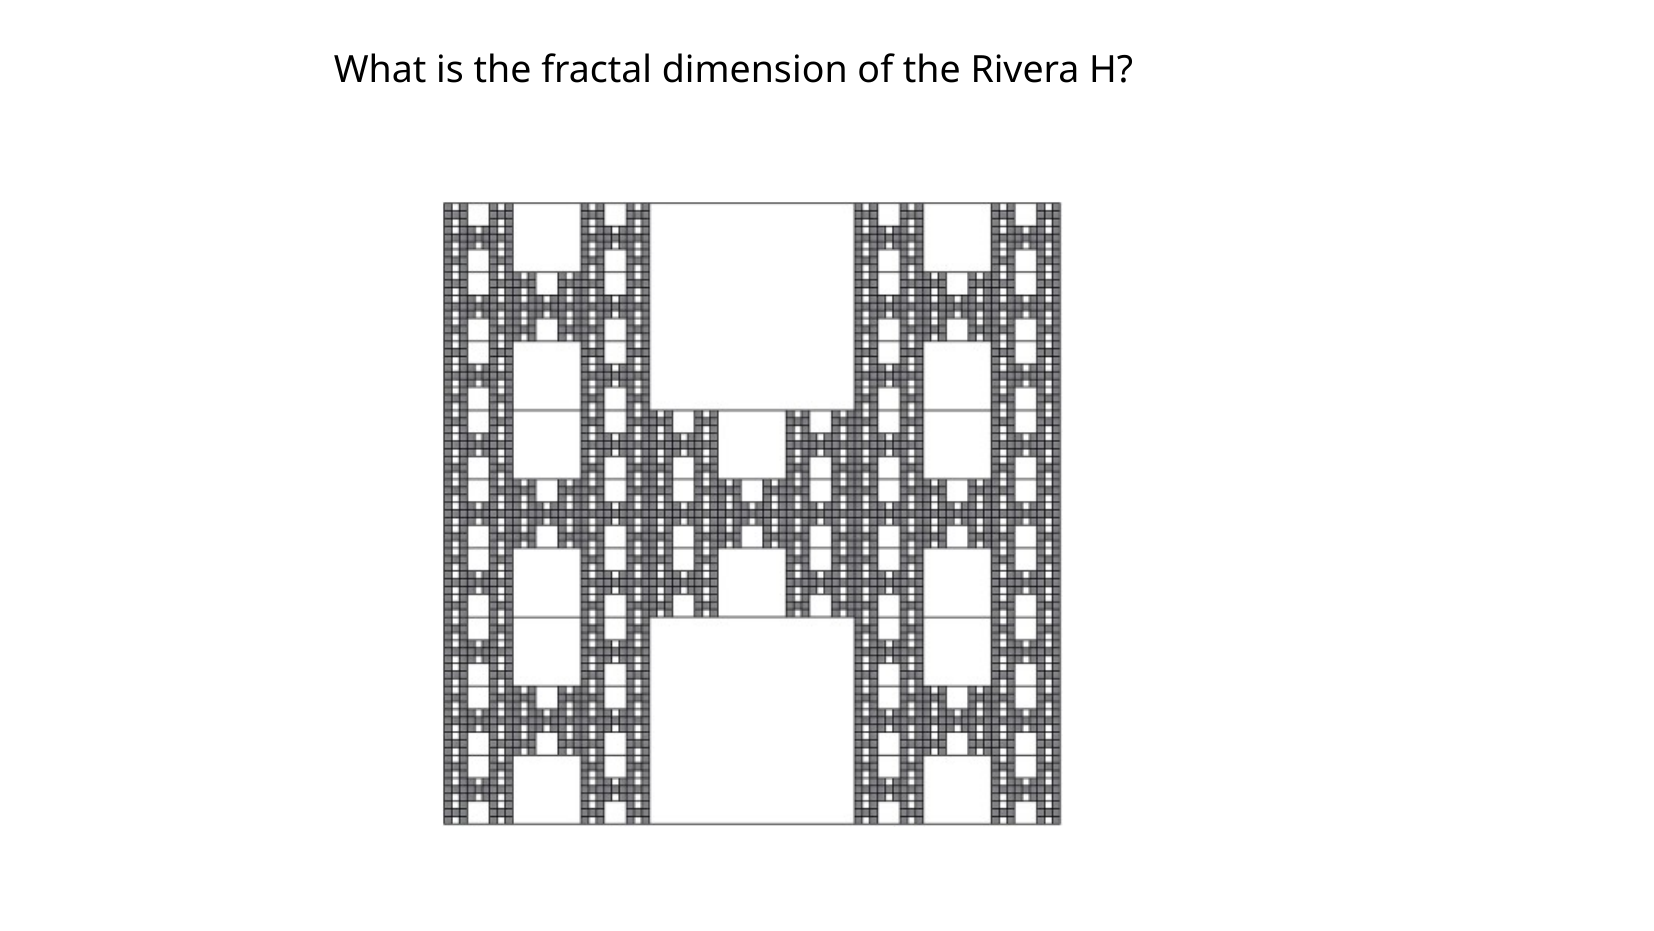

What is the fractal dimension of the Rivera H?